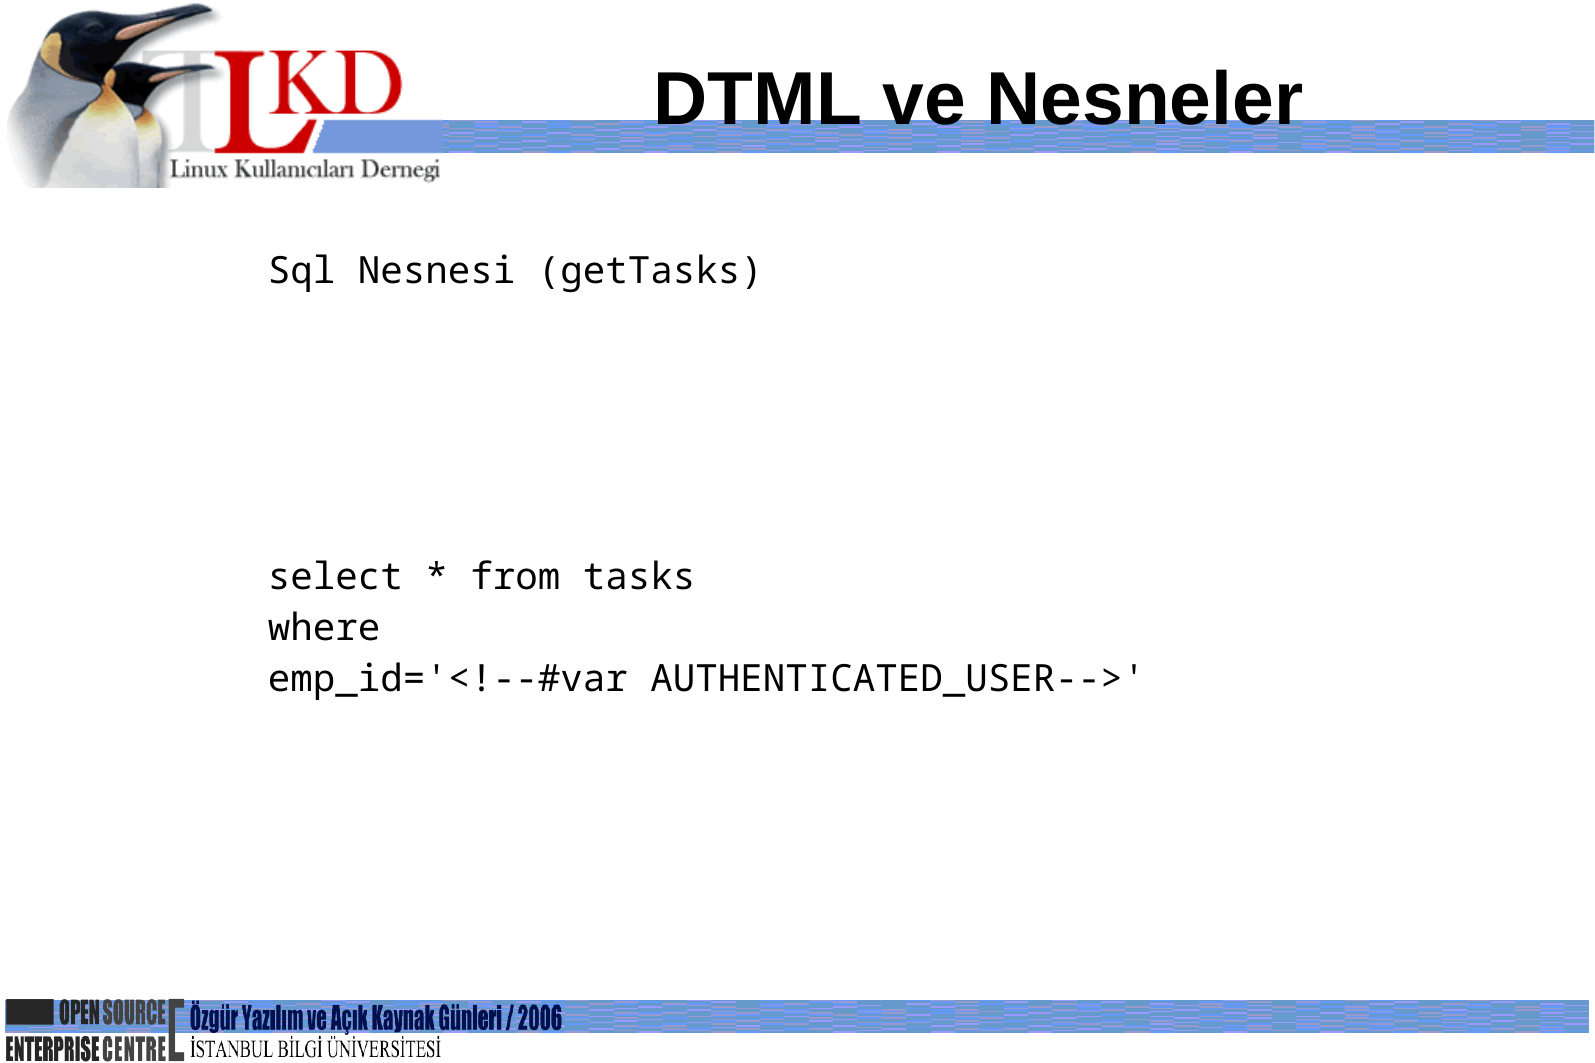

# DTML ve Nesneler
 Sql Nesnesi (getTasks)
 select * from tasks
 where
 emp_id='<!--#var AUTHENTICATED_USER-->'